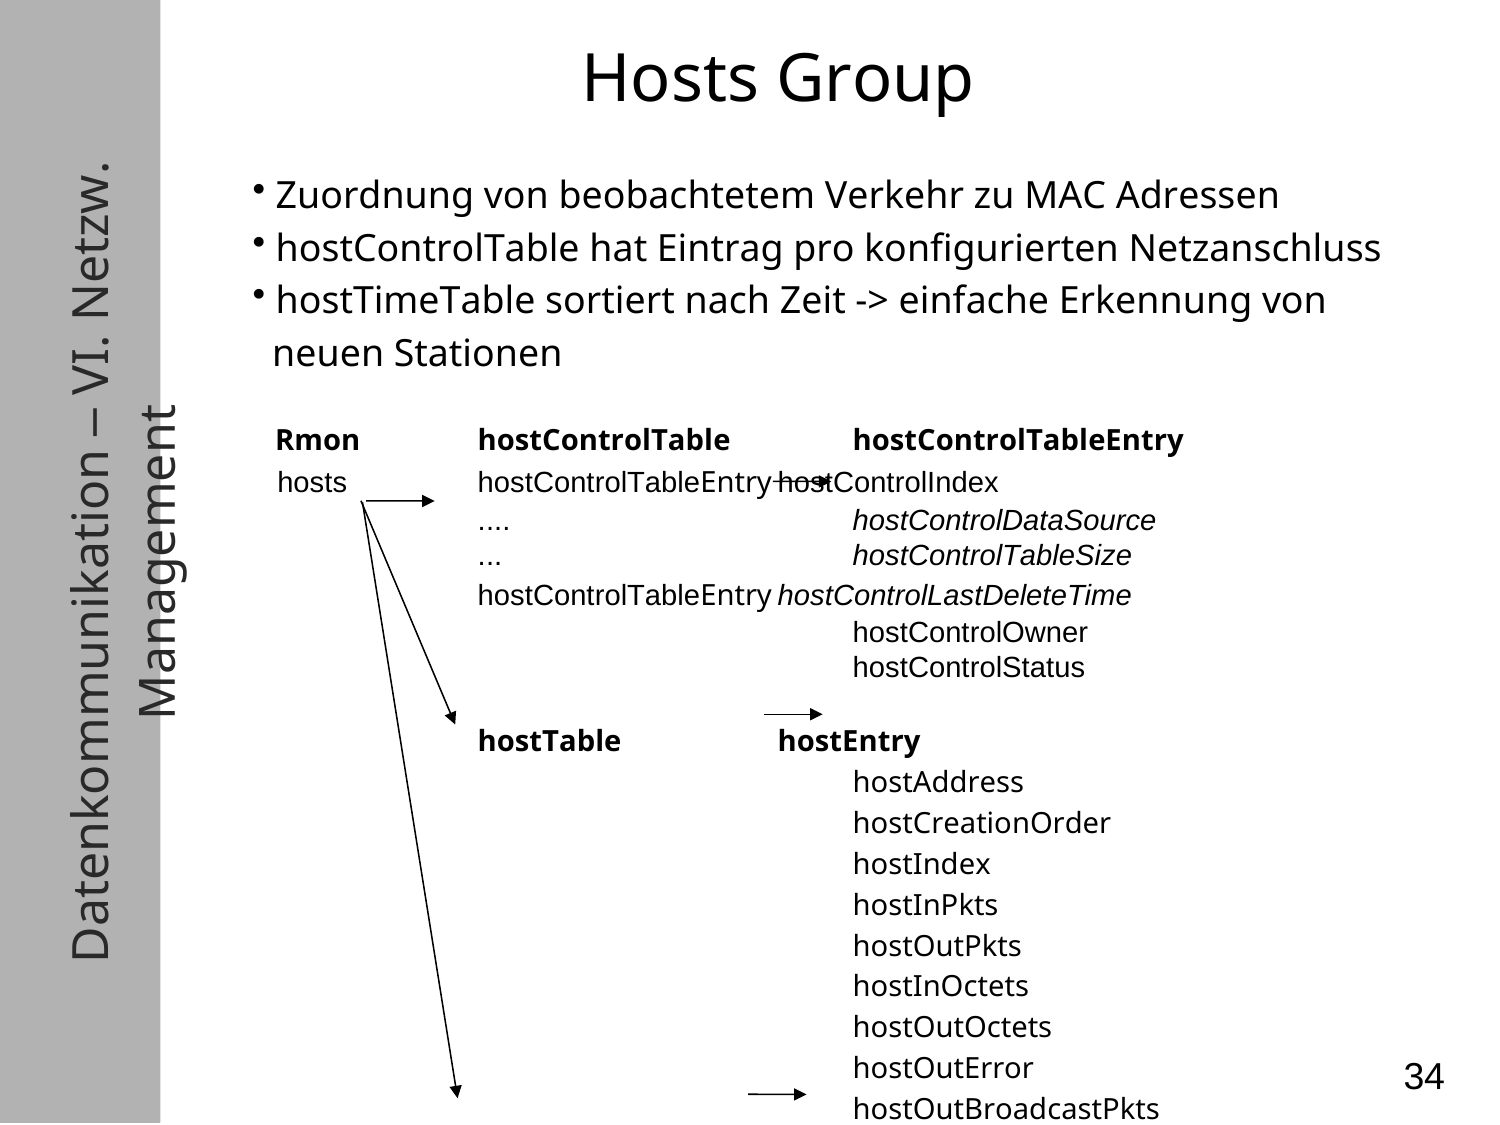

Hosts Group
 Zuordnung von beobachtetem Verkehr zu MAC Adressen
 hostControlTable hat Eintrag pro konfigurierten Netzanschluss
 hostTimeTable sortiert nach Zeit -> einfache Erkennung von
 neuen Stationen
 Rmon		hostControlTable		hostControlTableEntry
 hosts		hostControlTableEntry	hostControlIndex
			....					hostControlDataSource
			...					hostControlTableSize
			hostControlTableEntry	hostControlLastDeleteTime
								hostControlOwner
								hostControlStatus
			hostTable			hostEntry
								hostAddress
								hostCreationOrder
								hostIndex
								hostInPkts
								hostOutPkts
								hostInOctets
								hostOutOctets
								hostOutError
								hostOutBroadcastPkts
								hostOutMulticastPkts
			hostTimeTable		hostTimeEntry
Datenkommunikation – VI. Netzw. Management